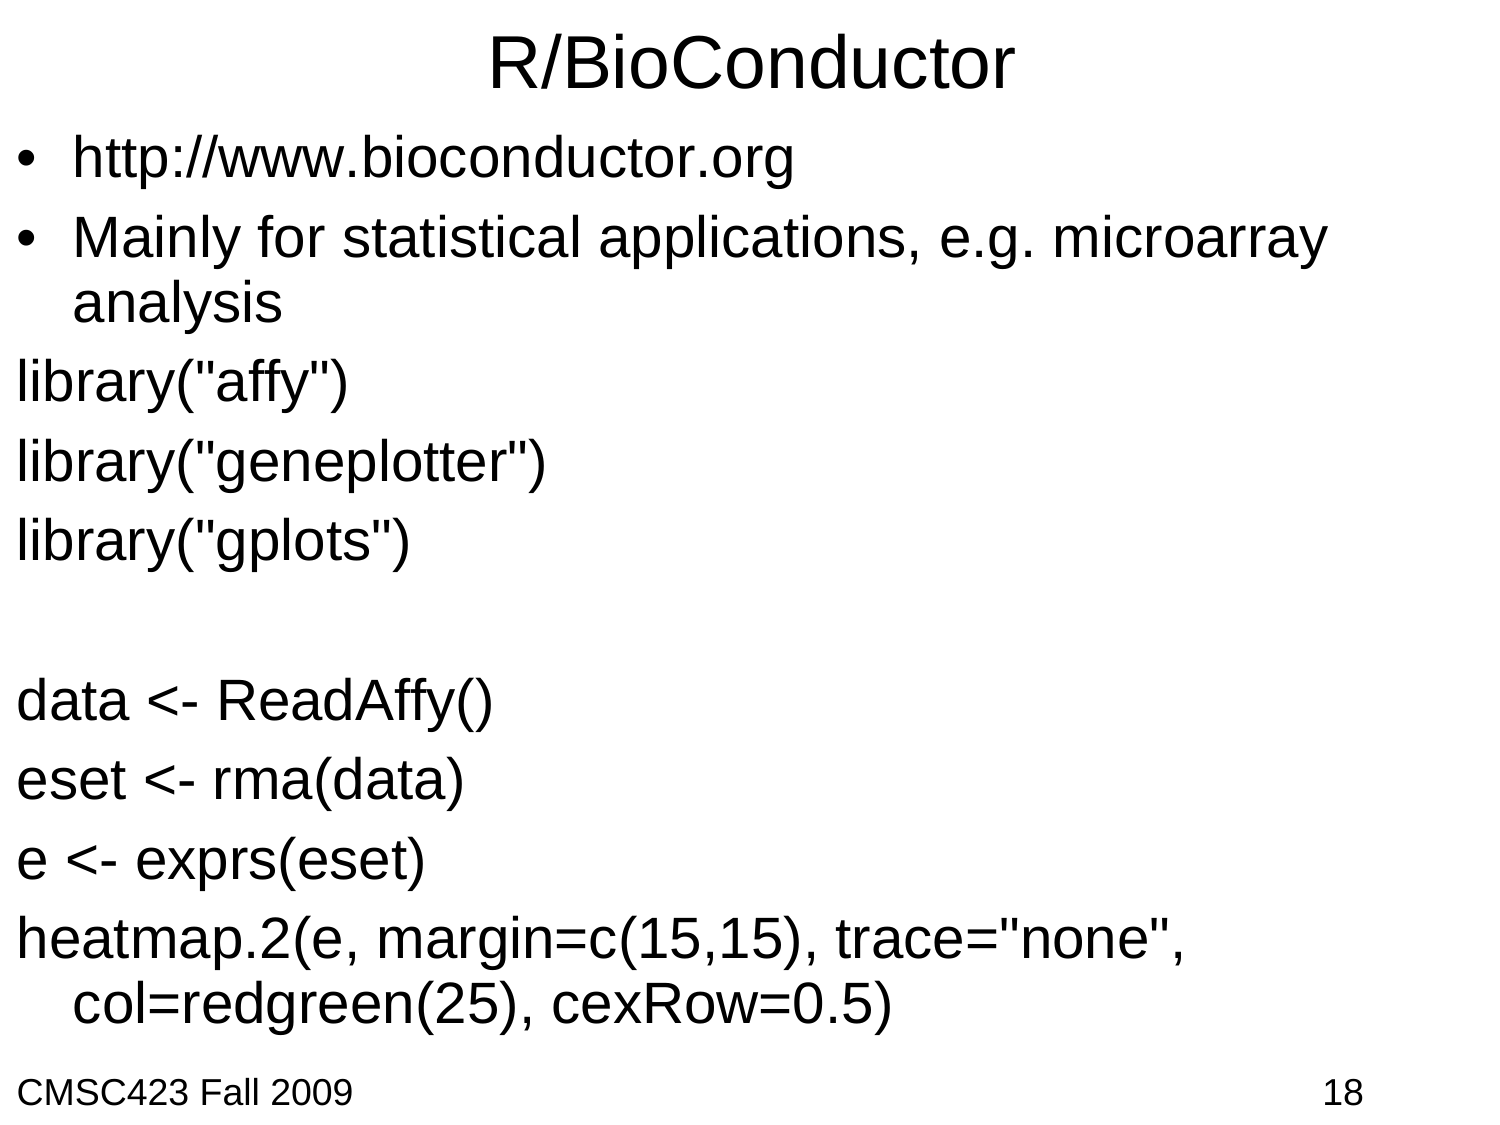

# R/BioConductor
http://www.bioconductor.org
Mainly for statistical applications, e.g. microarray analysis
library("affy")
library("geneplotter")
library("gplots")
data <- ReadAffy()
eset <- rma(data)
e <- exprs(eset)
heatmap.2(e, margin=c(15,15), trace="none", col=redgreen(25), cexRow=0.5)
CMSC423 Fall 2009
18